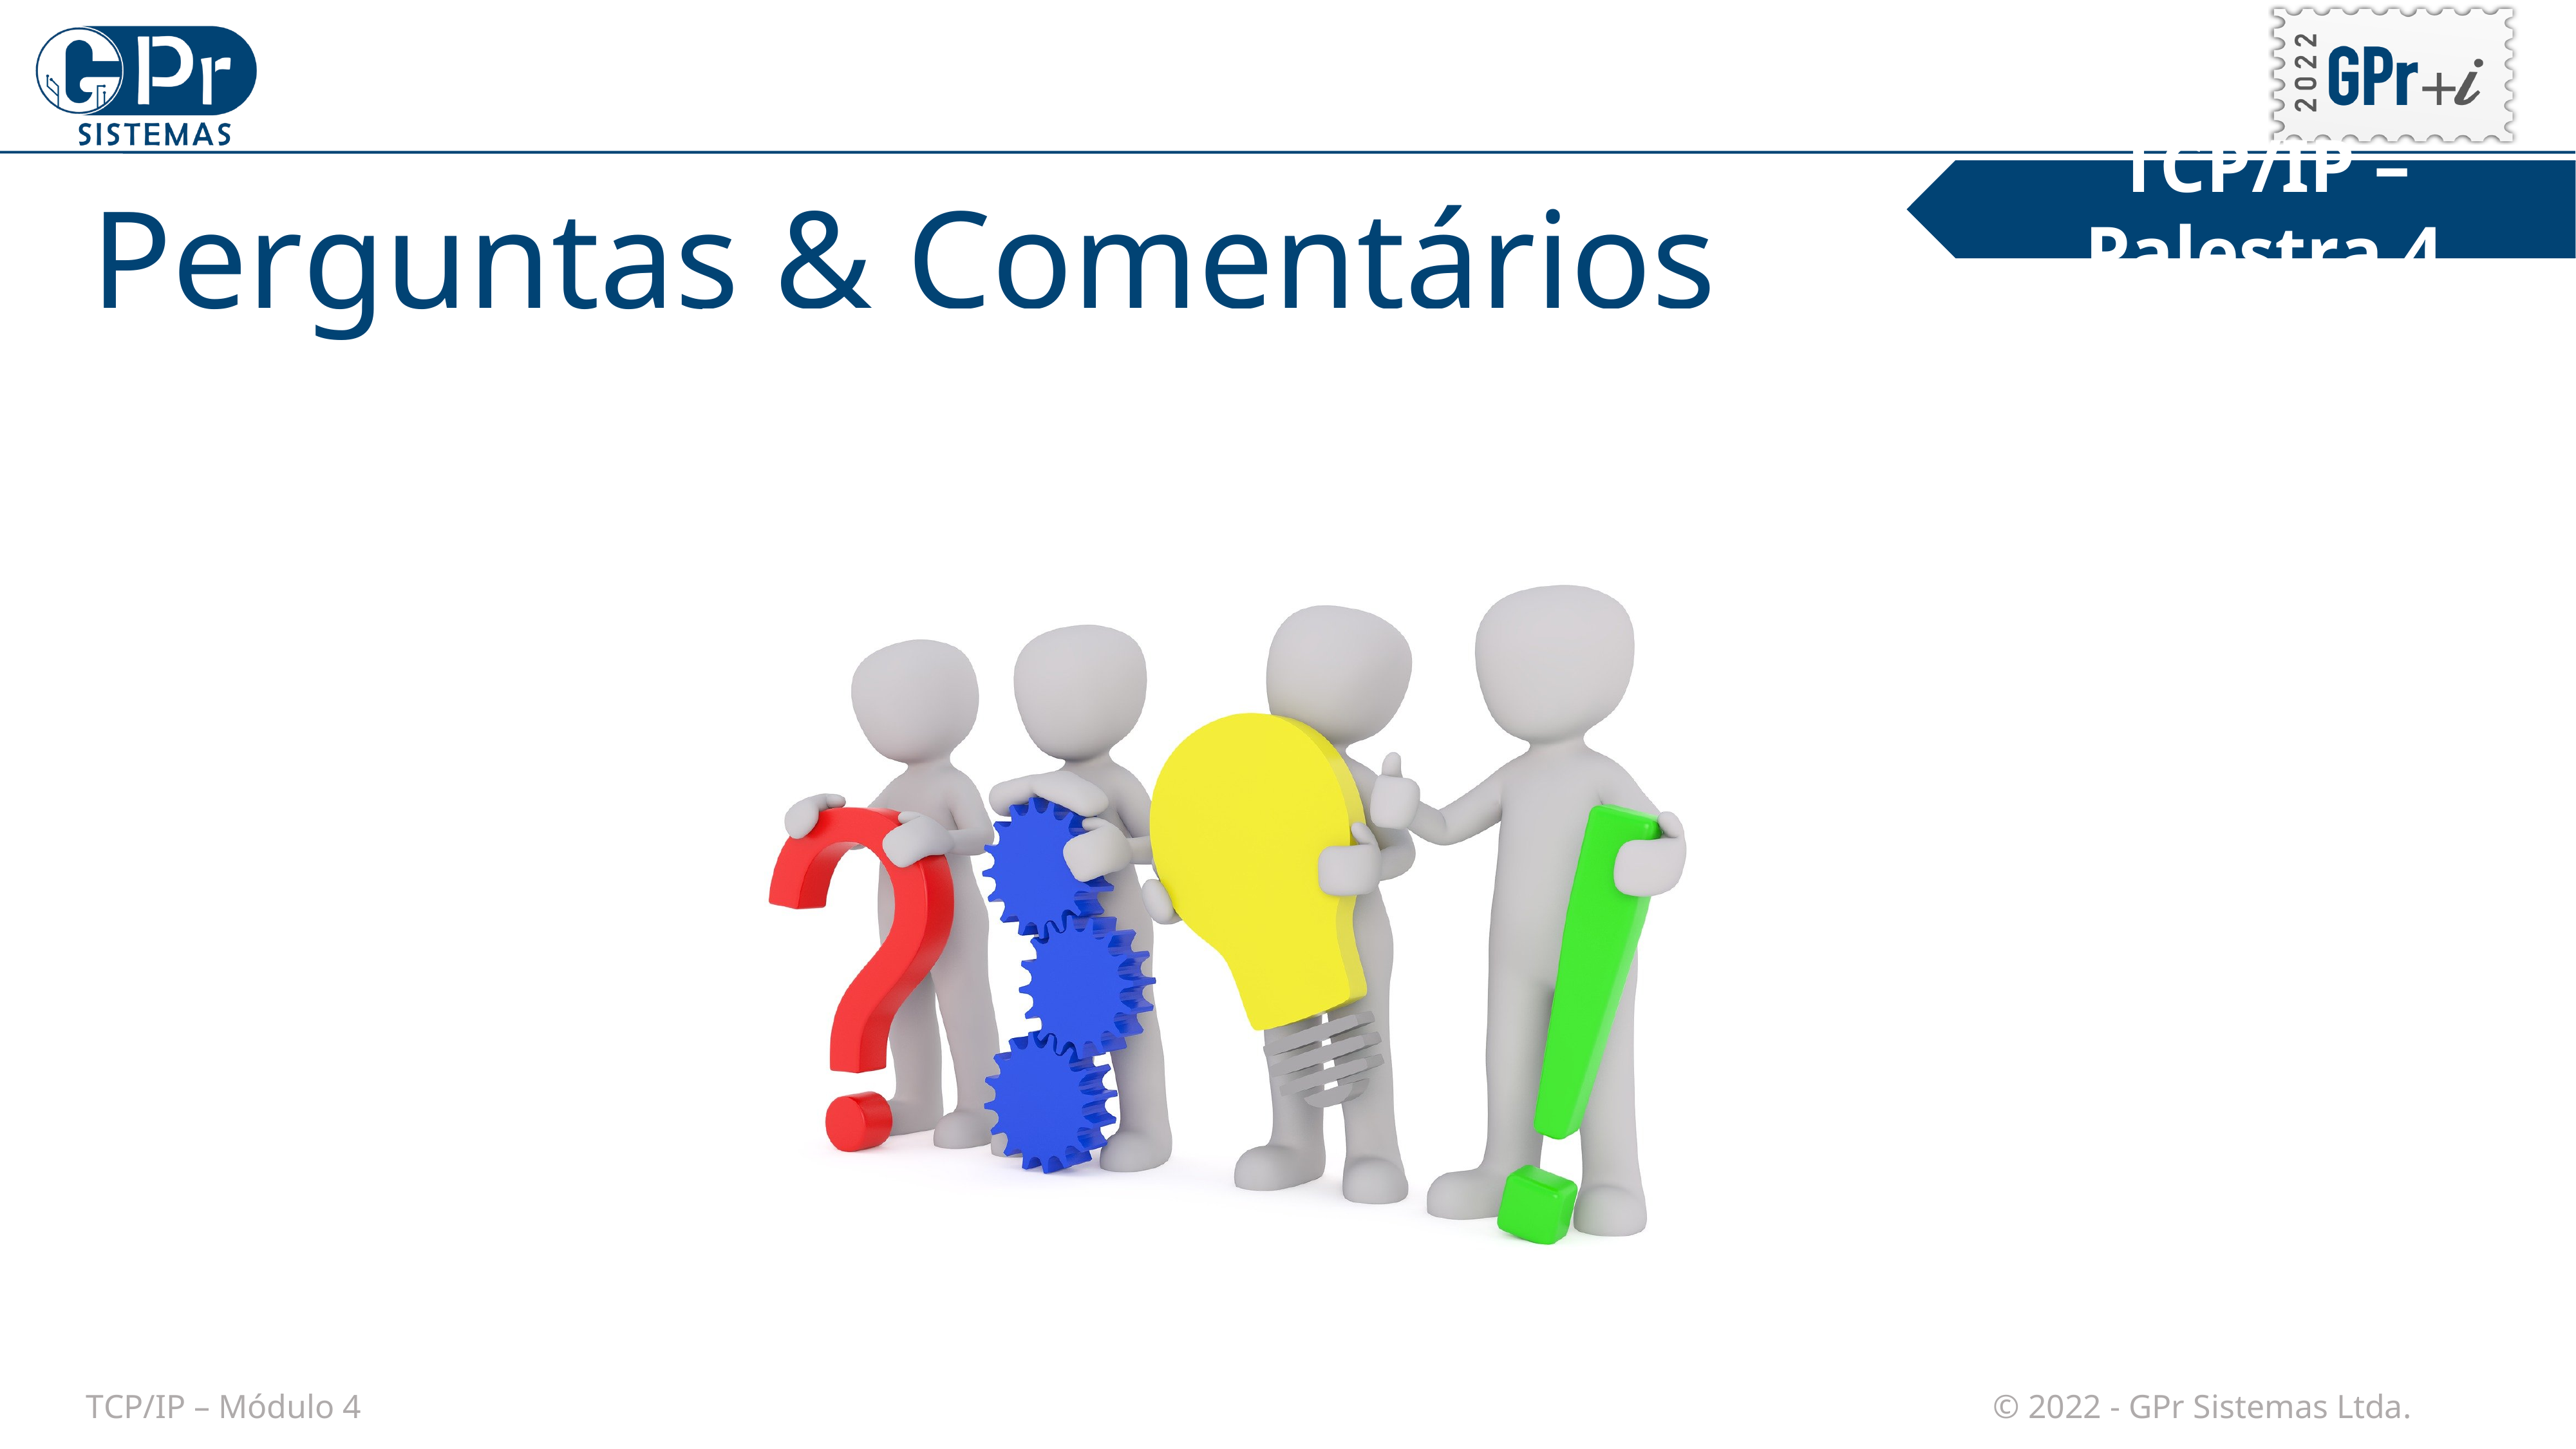

TCP/IP – Palestra 4
# Perguntas & Comentários